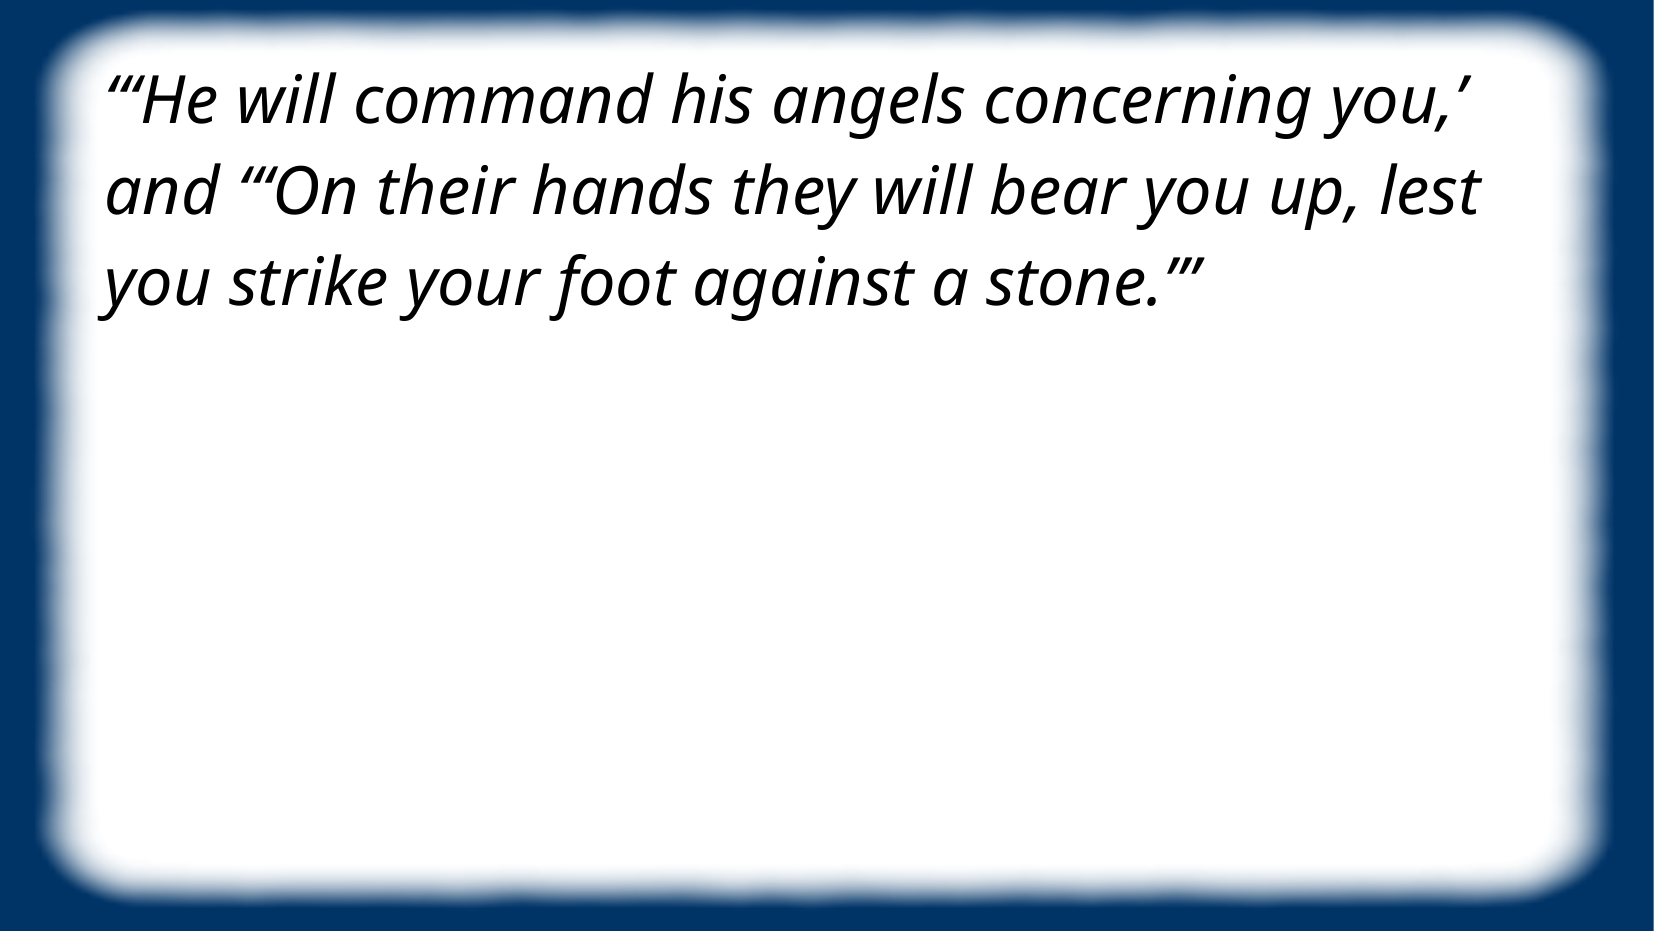

“‘He will command his angels concerning you,’ and “‘On their hands they will bear you up, lest you strike your foot against a stone.’”